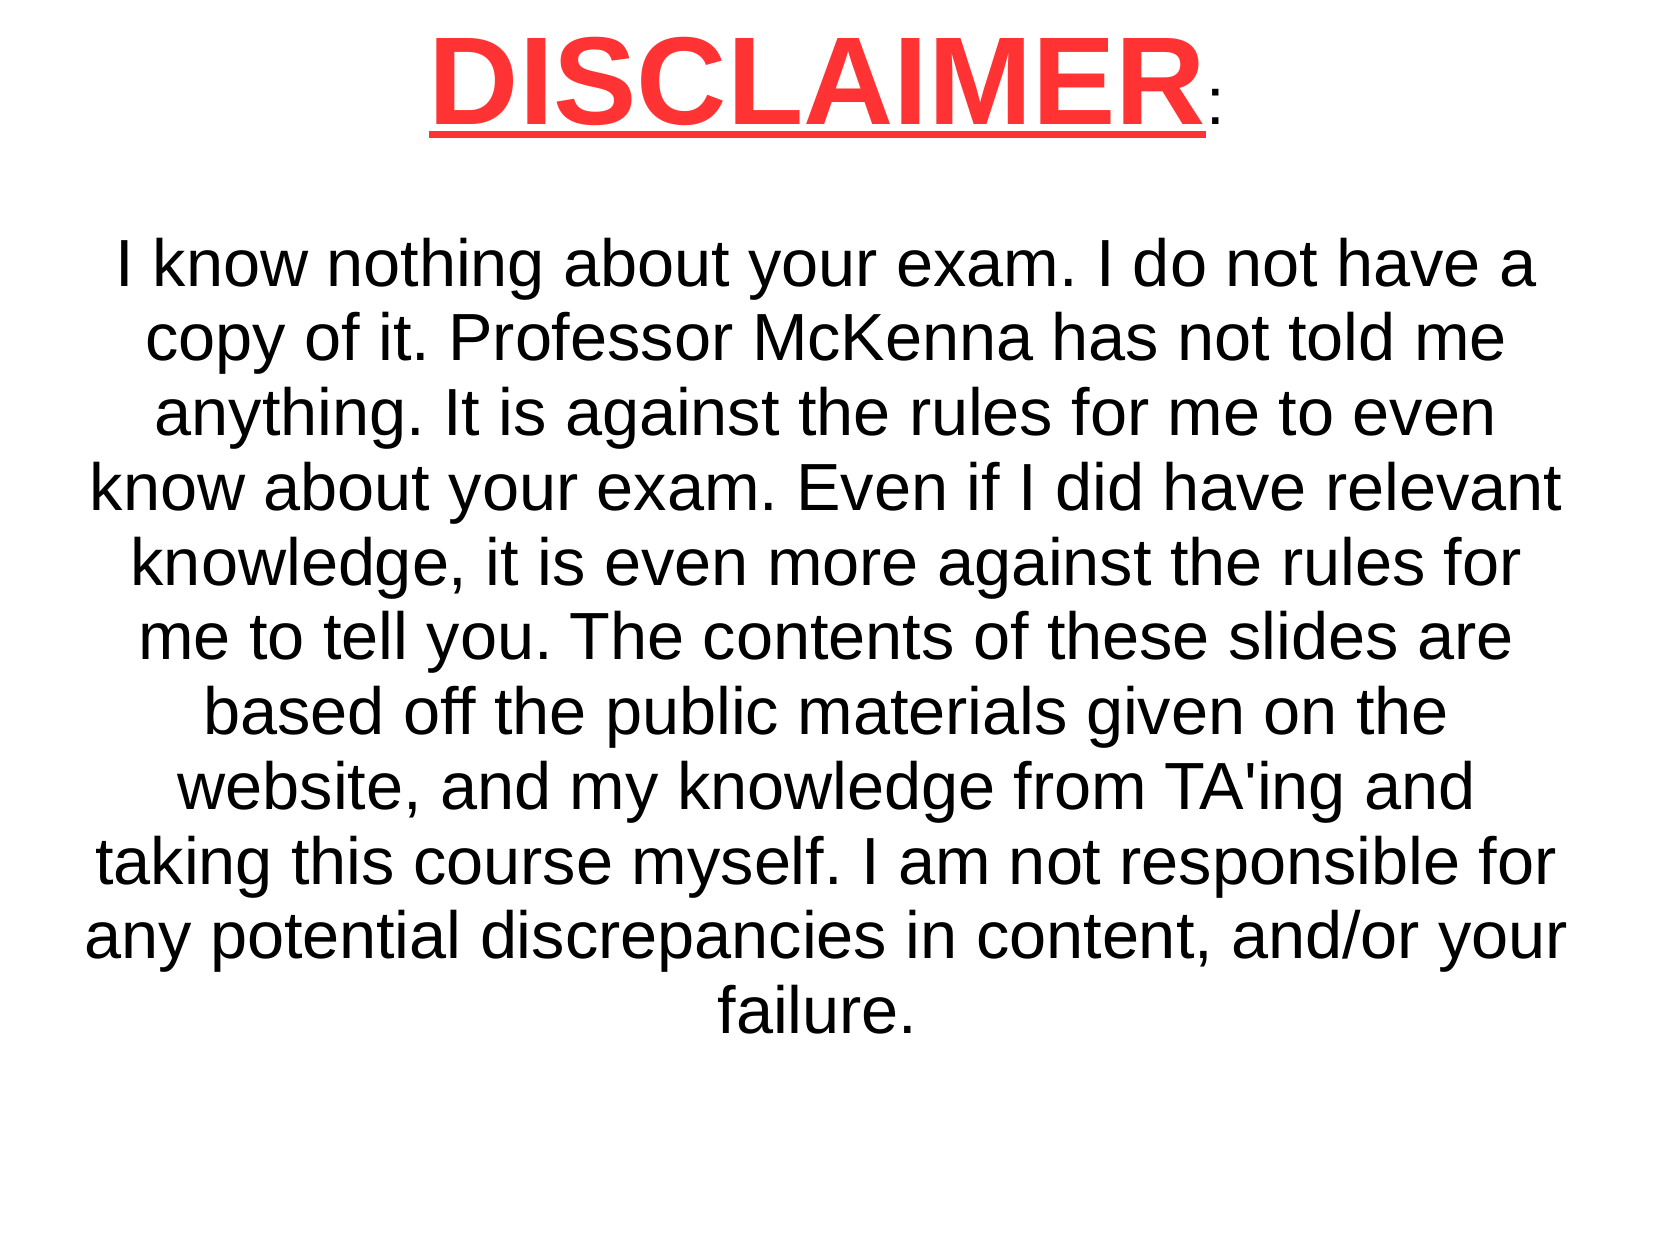

# DISCLAIMER:
I know nothing about your exam. I do not have a copy of it. Professor McKenna has not told me anything. It is against the rules for me to even know about your exam. Even if I did have relevant knowledge, it is even more against the rules for me to tell you. The contents of these slides are based off the public materials given on the website, and my knowledge from TA'ing and taking this course myself. I am not responsible for any potential discrepancies in content, and/or your failure.